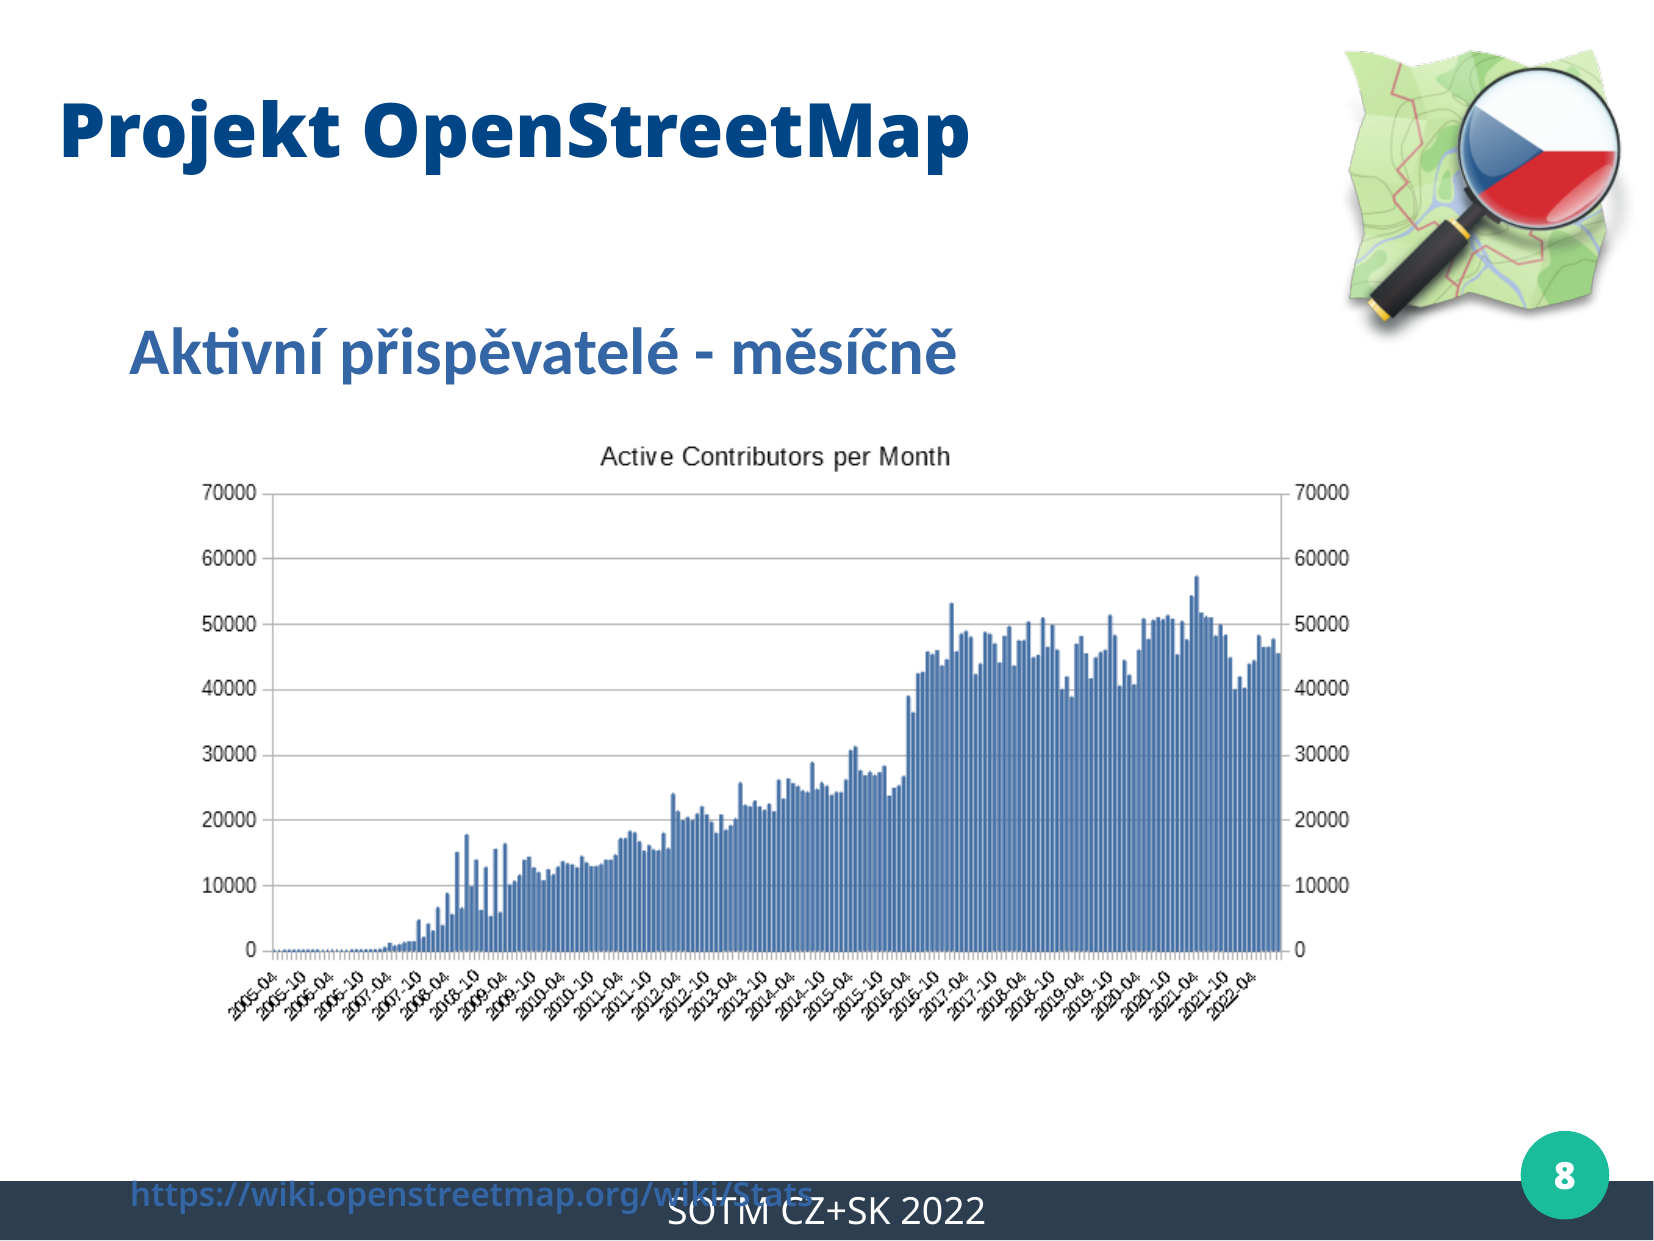

# Projekt OpenStreetMap
Aktivní přispěvatelé - měsíčně
https://wiki.openstreetmap.org/wiki/Stats
8
SOTM CZ+SK 2022